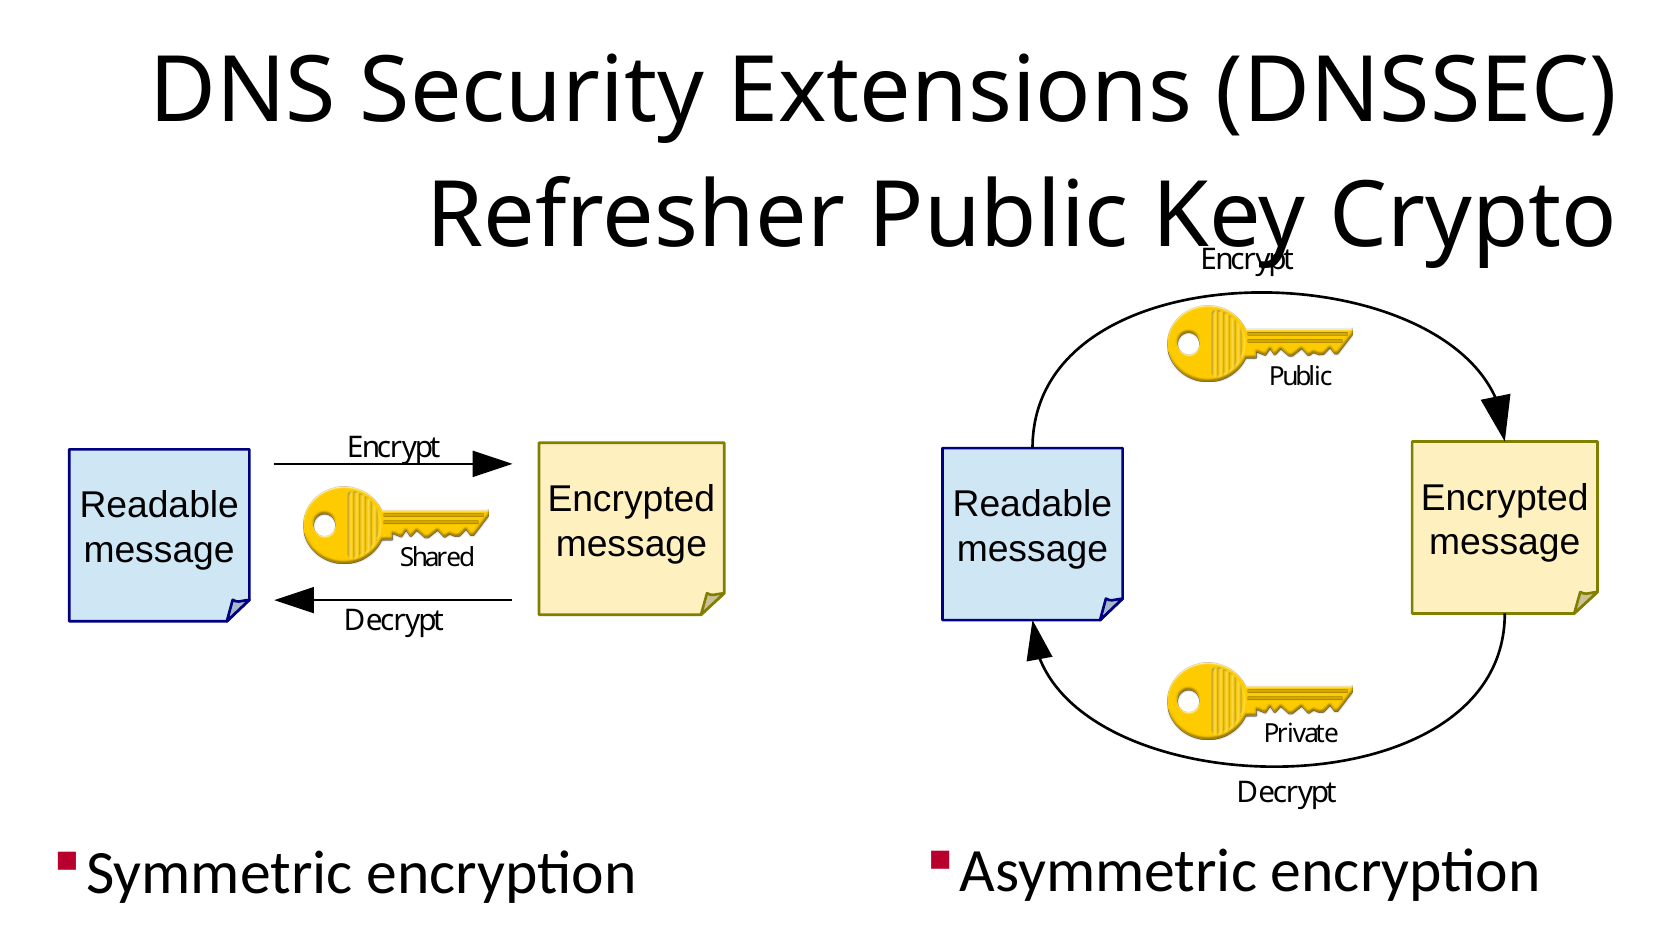

# DNS Security Extensions (DNSSEC) Refresher Public Key Crypto